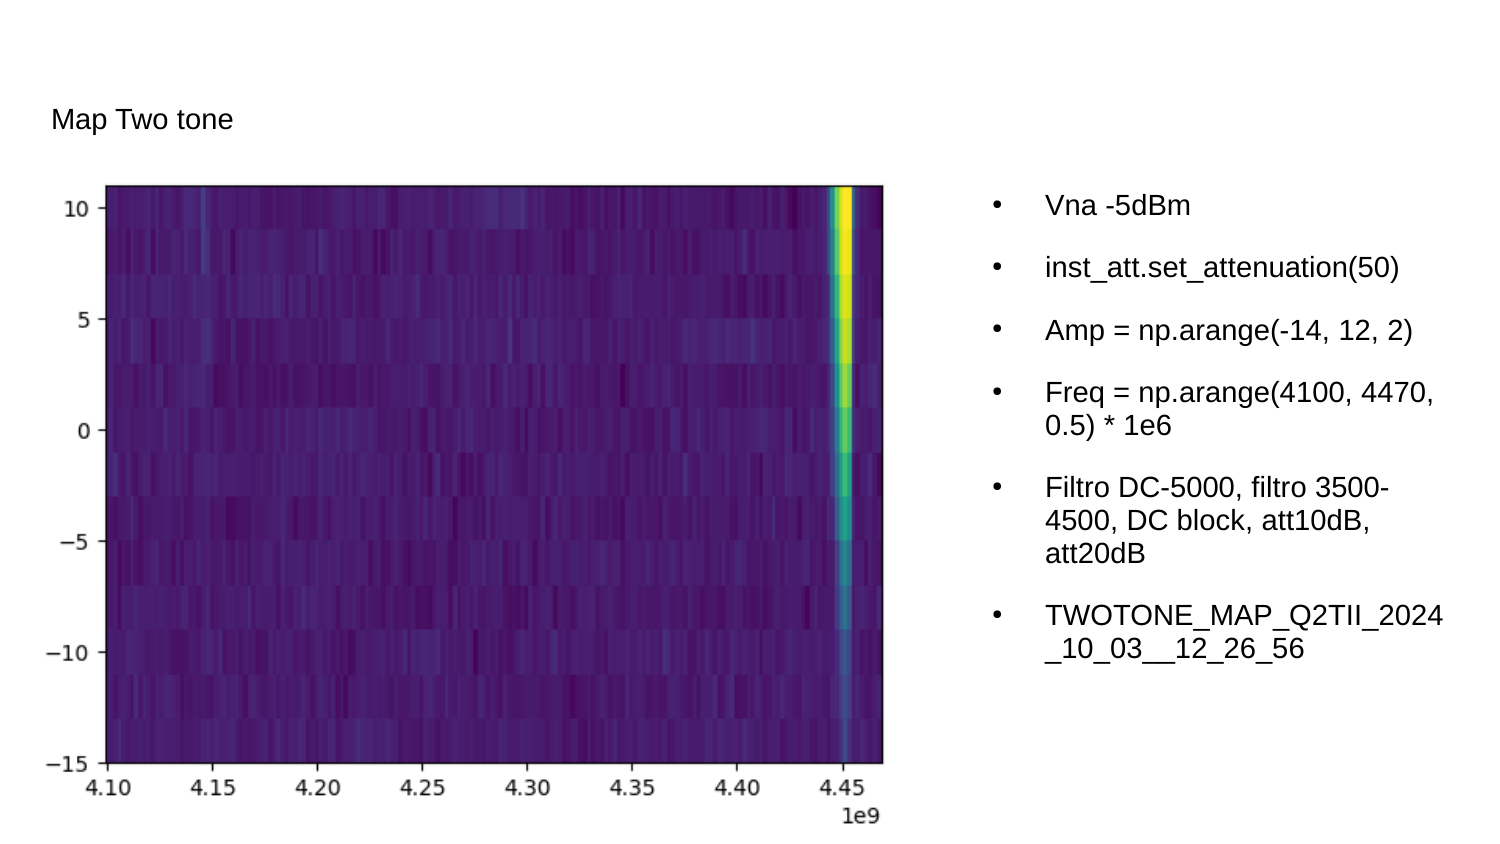

# Map Two tone
Vna -5dBm
inst_att.set_attenuation(50)
Amp = np.arange(-14, 12, 2)
Freq = np.arange(4100, 4470, 0.5) * 1e6
Filtro DC-5000, filtro 3500-4500, DC block, att10dB, att20dB
TWOTONE_MAP_Q2TII_2024_10_03__12_26_56